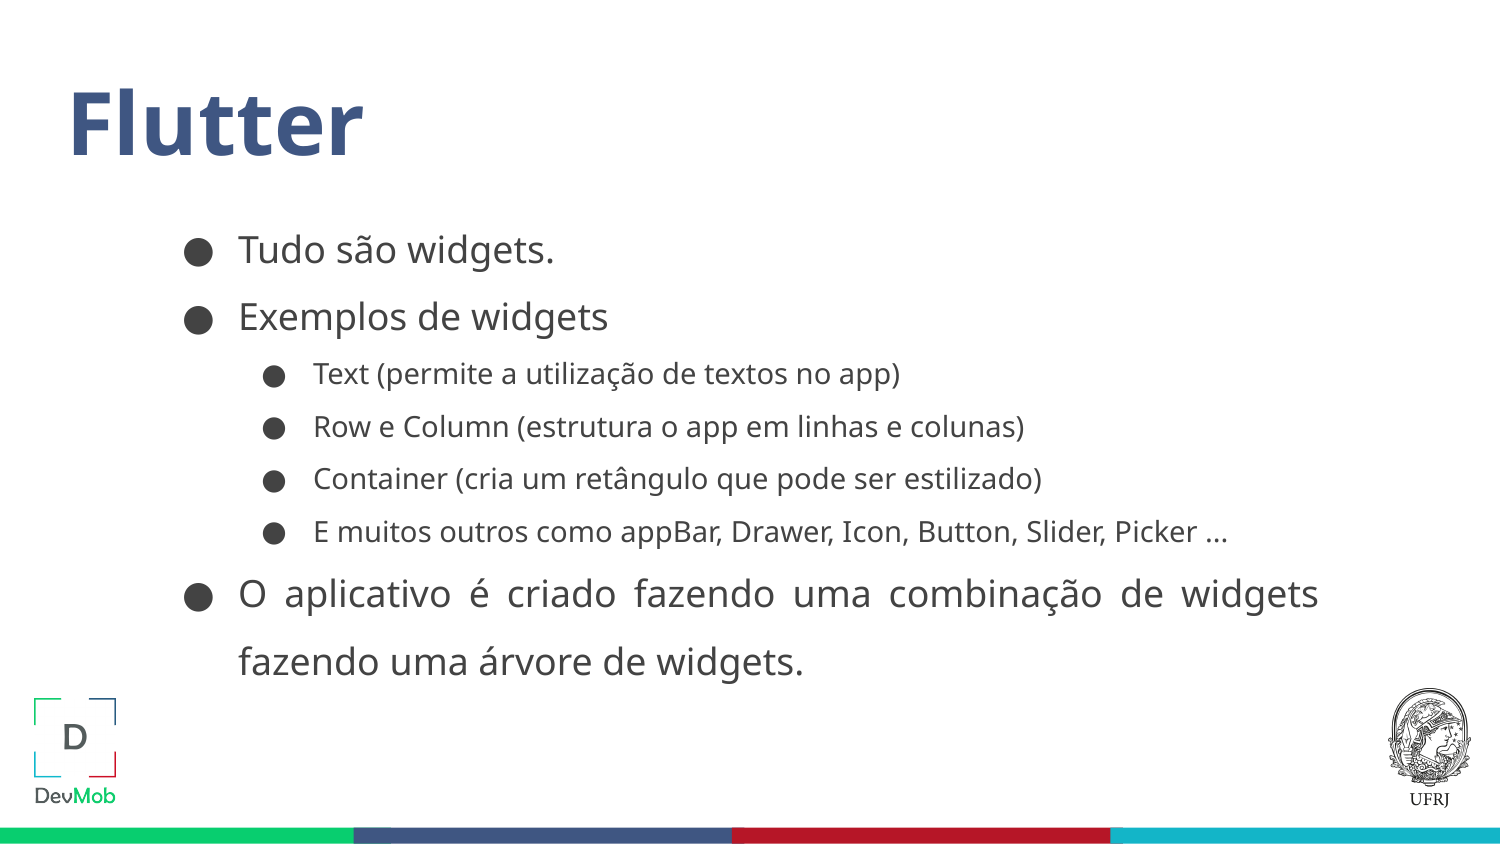

# Flutter
Tudo são widgets.
Exemplos de widgets
Text (permite a utilização de textos no app)
Row e Column (estrutura o app em linhas e colunas)
Container (cria um retângulo que pode ser estilizado)
E muitos outros como appBar, Drawer, Icon, Button, Slider, Picker ...
O aplicativo é criado fazendo uma combinação de widgets fazendo uma árvore de widgets.